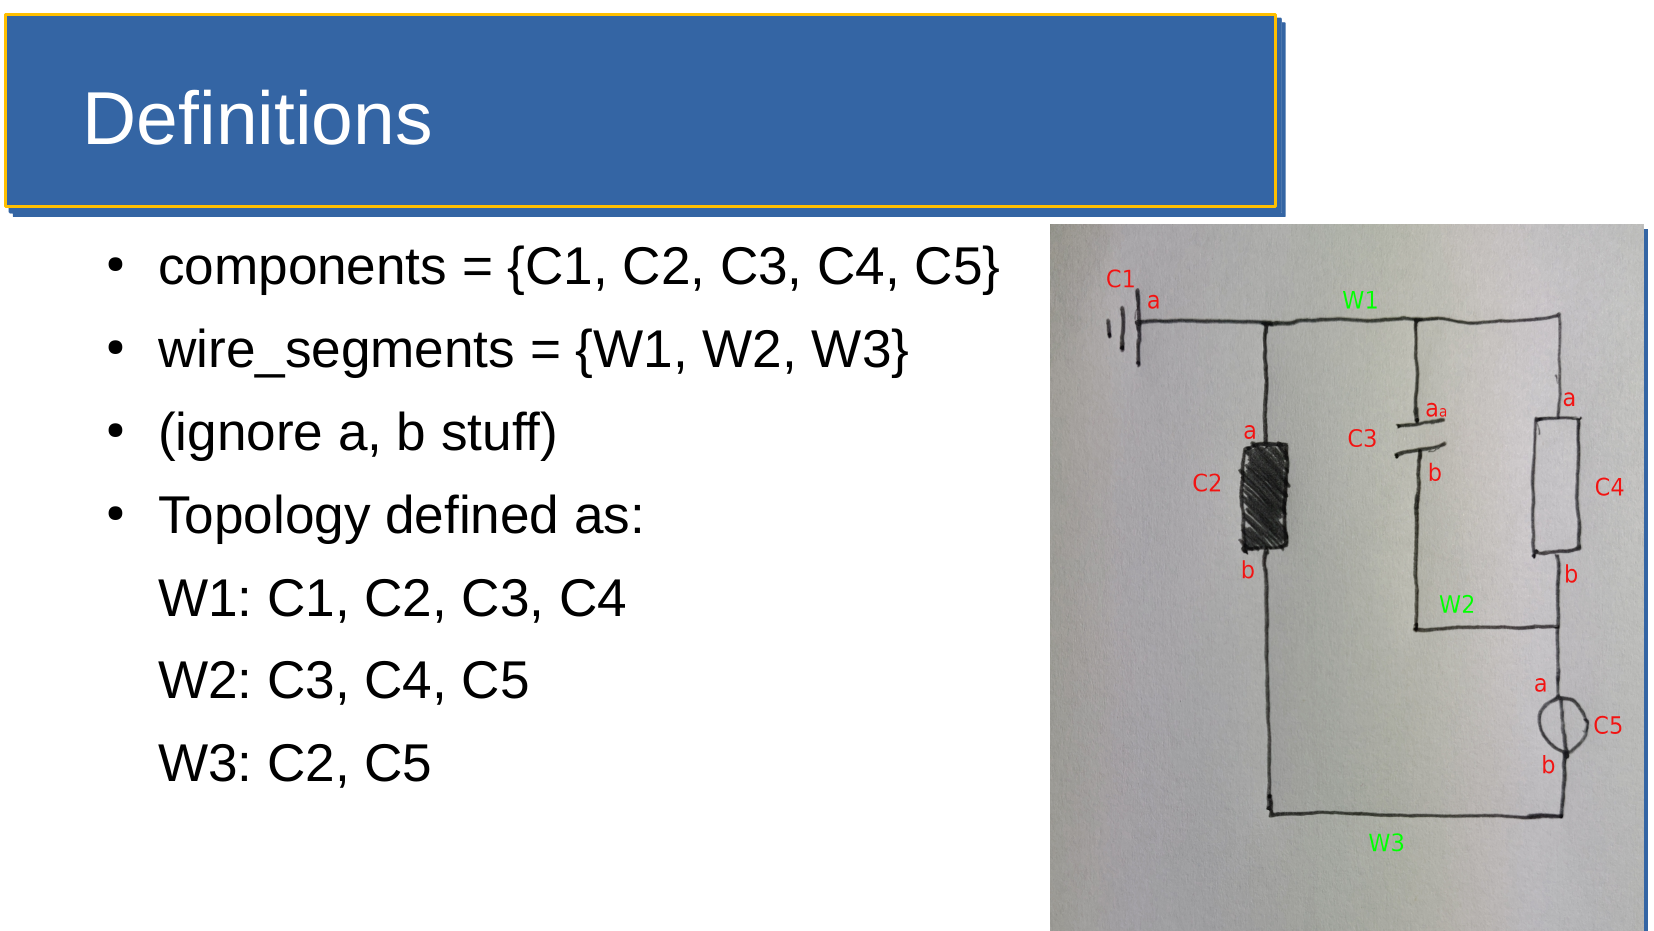

# Definitions
components = {C1, C2, C3, C4, C5}
wire_segments = {W1, W2, W3}
(ignore a, b stuff)
Topology defined as:
W1: C1, C2, C3, C4
W2: C3, C4, C5
W3: C2, C5